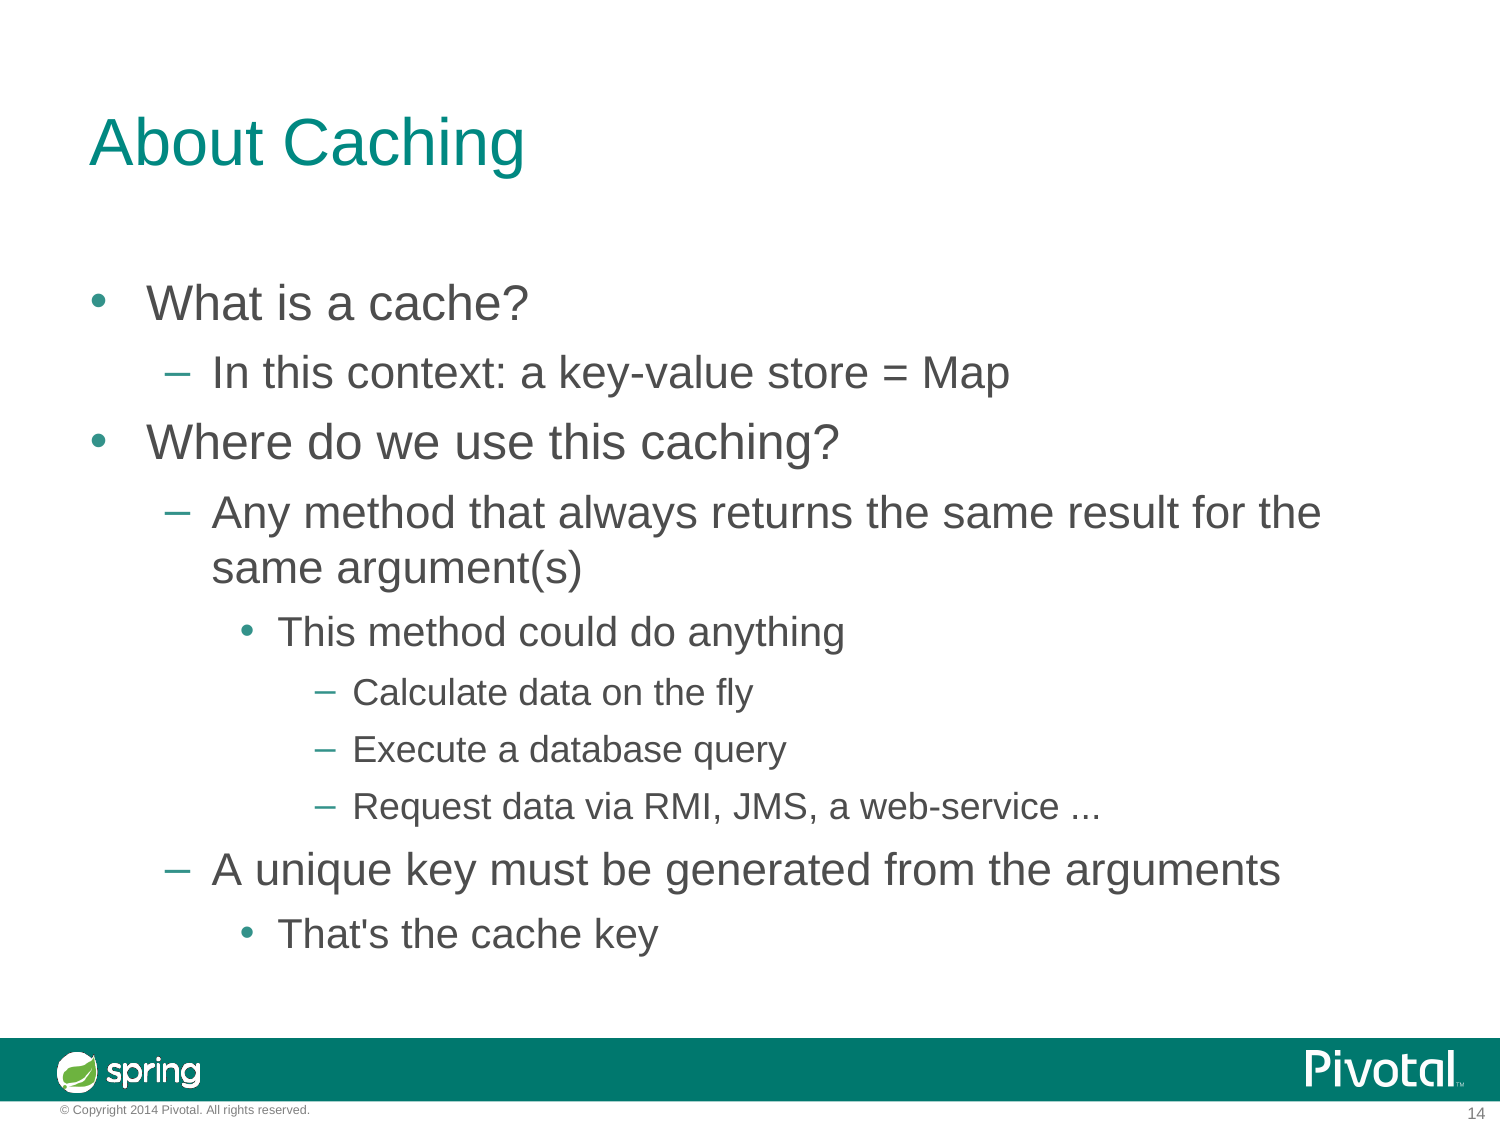

# About Caching
What is a cache?
In this context: a key-value store = Map
Where do we use this caching?
Any method that always returns the same result for the same argument(s)
This method could do anything
Calculate data on the fly
Execute a database query
Request data via RMI, JMS, a web-service ...
A unique key must be generated from the arguments
That's the cache key